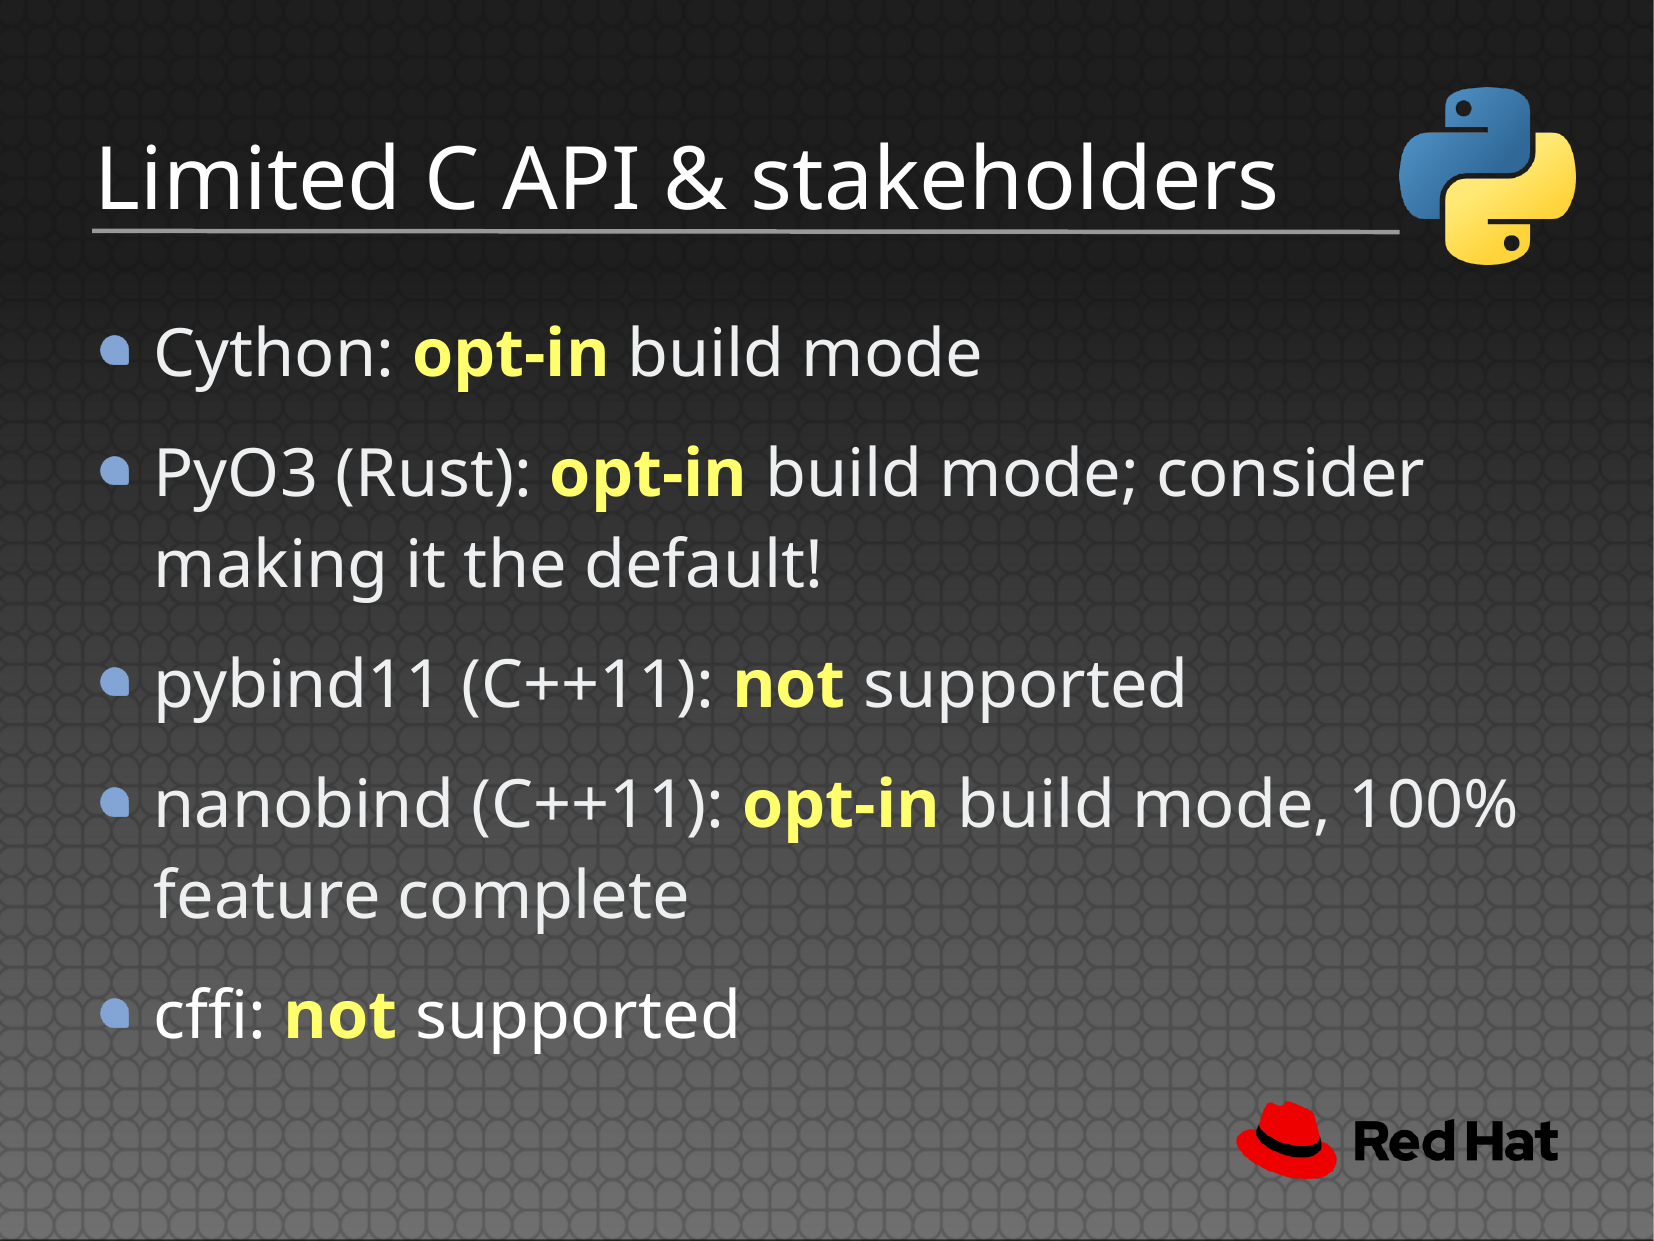

Limited C API & stakeholders
# Cython: opt-in build mode
PyO3 (Rust): opt-in build mode; consider making it the default!
pybind11 (C++11): not supported
nanobind (C++11): opt-in build mode, 100% feature complete
cffi: not supported